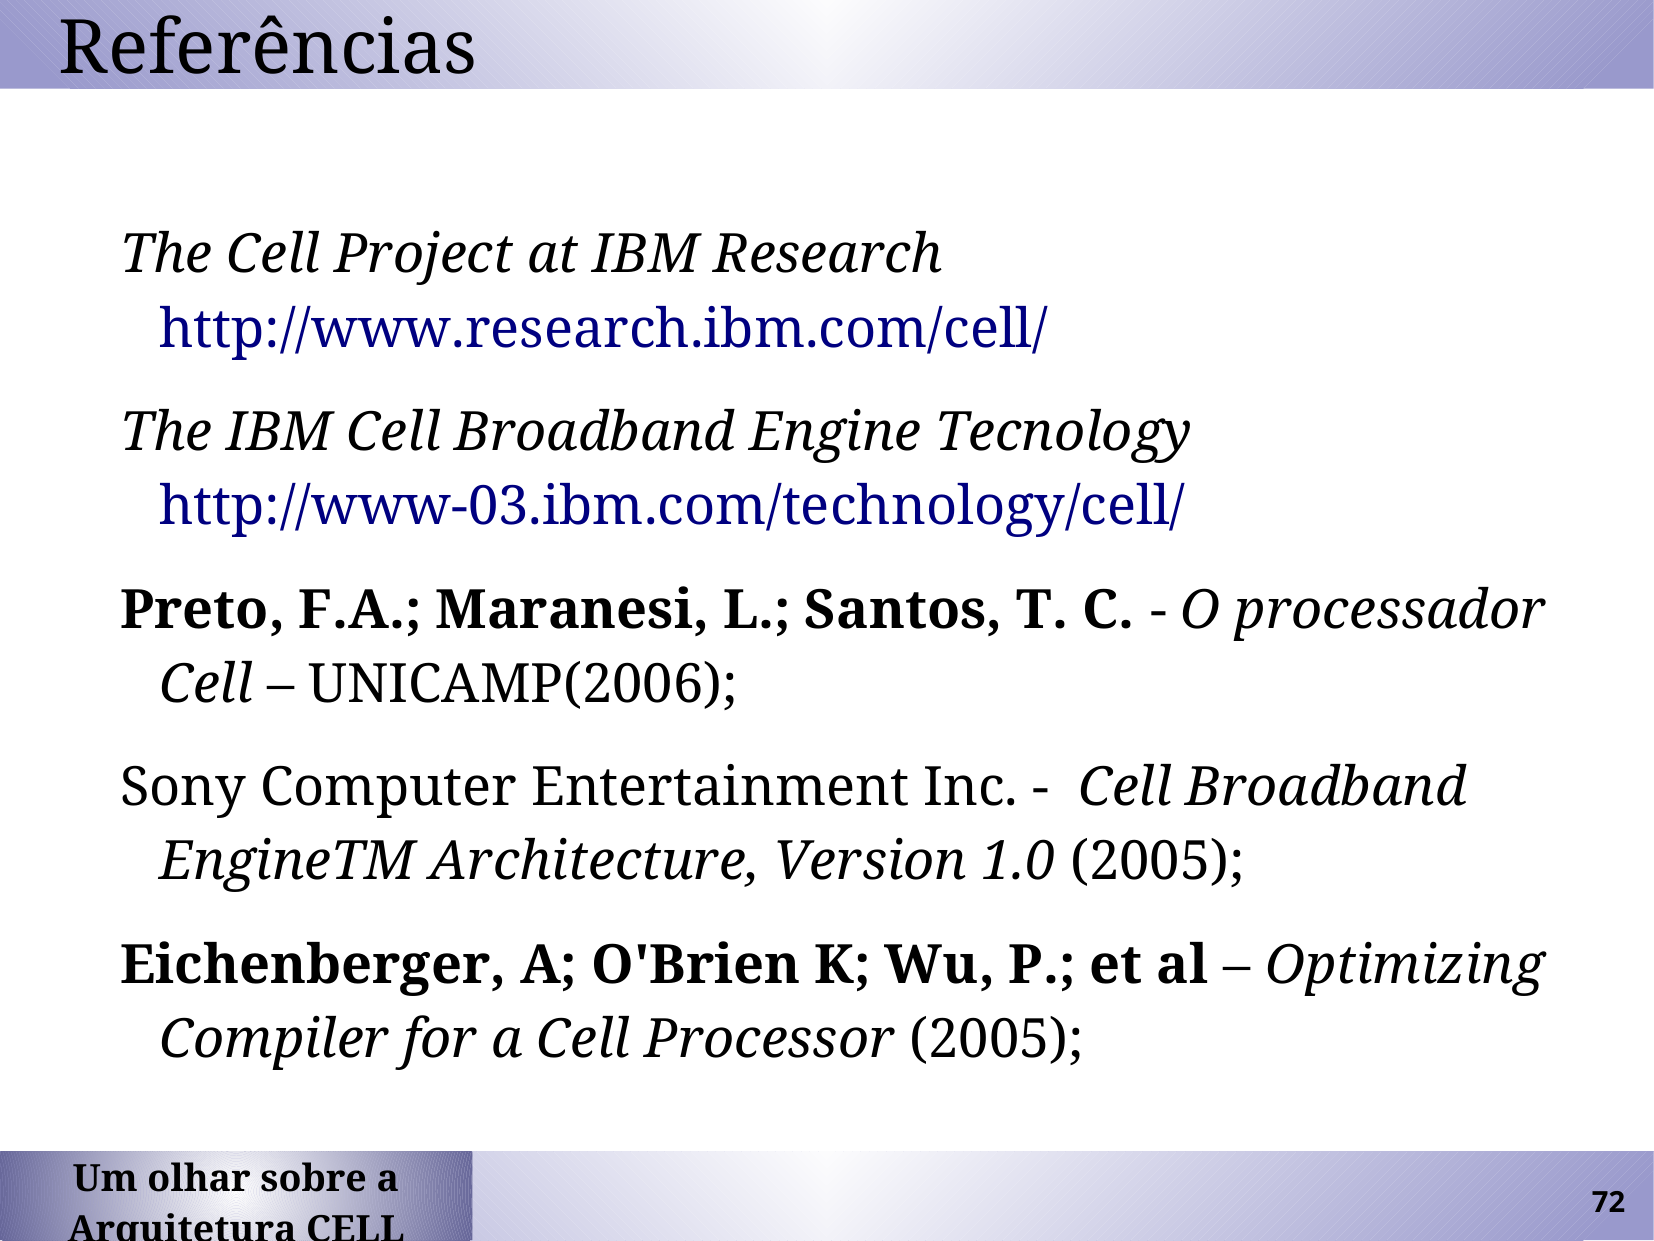

# Referências
 The Cell Project at IBM Research http://www.research.ibm.com/cell/
 The IBM Cell Broadband Engine Tecnology http://www-03.ibm.com/technology/cell/
 Preto, F.A.; Maranesi, L.; Santos, T. C. - O processador Cell – UNICAMP(2006);
 Sony Computer Entertainment Inc. - Cell Broadband EngineTM Architecture, Version 1.0 (2005);
 Eichenberger, A; O'Brien K; Wu, P.; et al – Optimizing Compiler for a Cell Processor (2005);
72